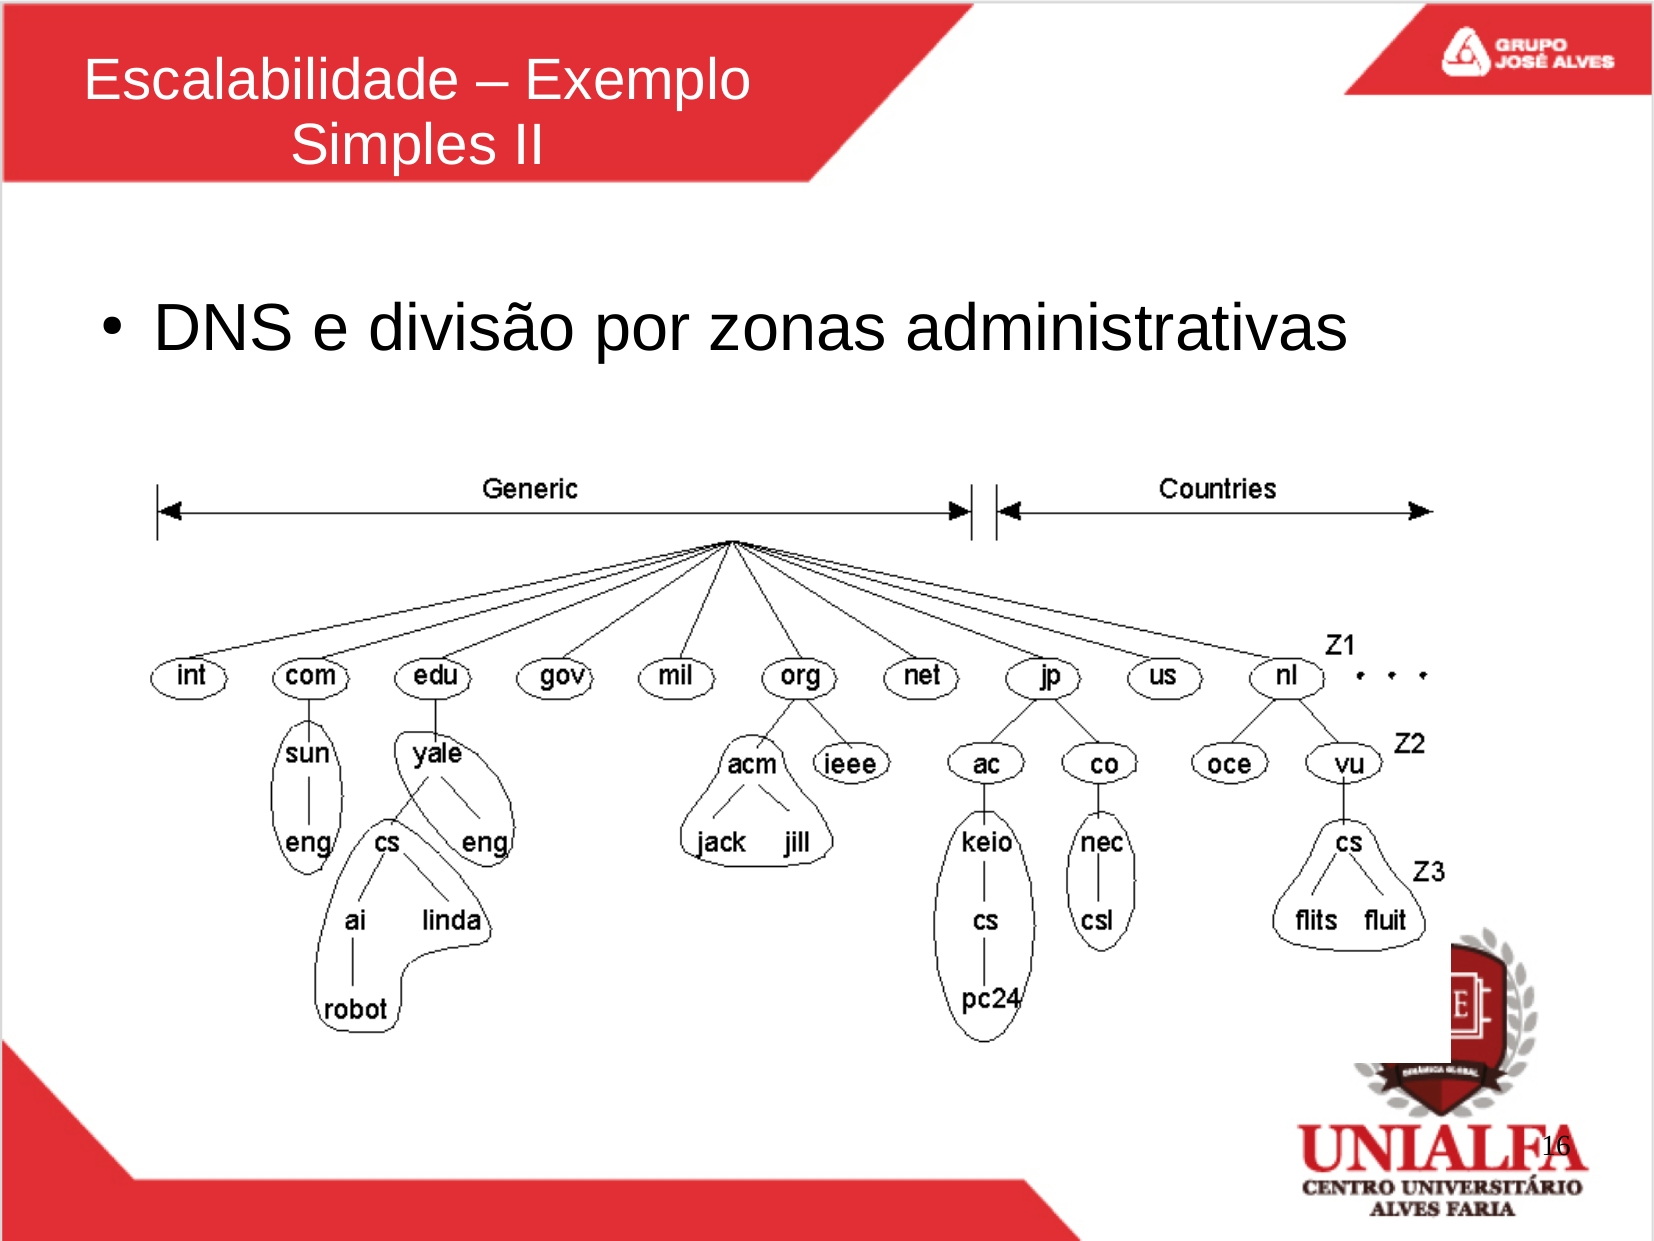

# Escalabilidade – Exemplo Simples II
DNS e divisão por zonas administrativas
16